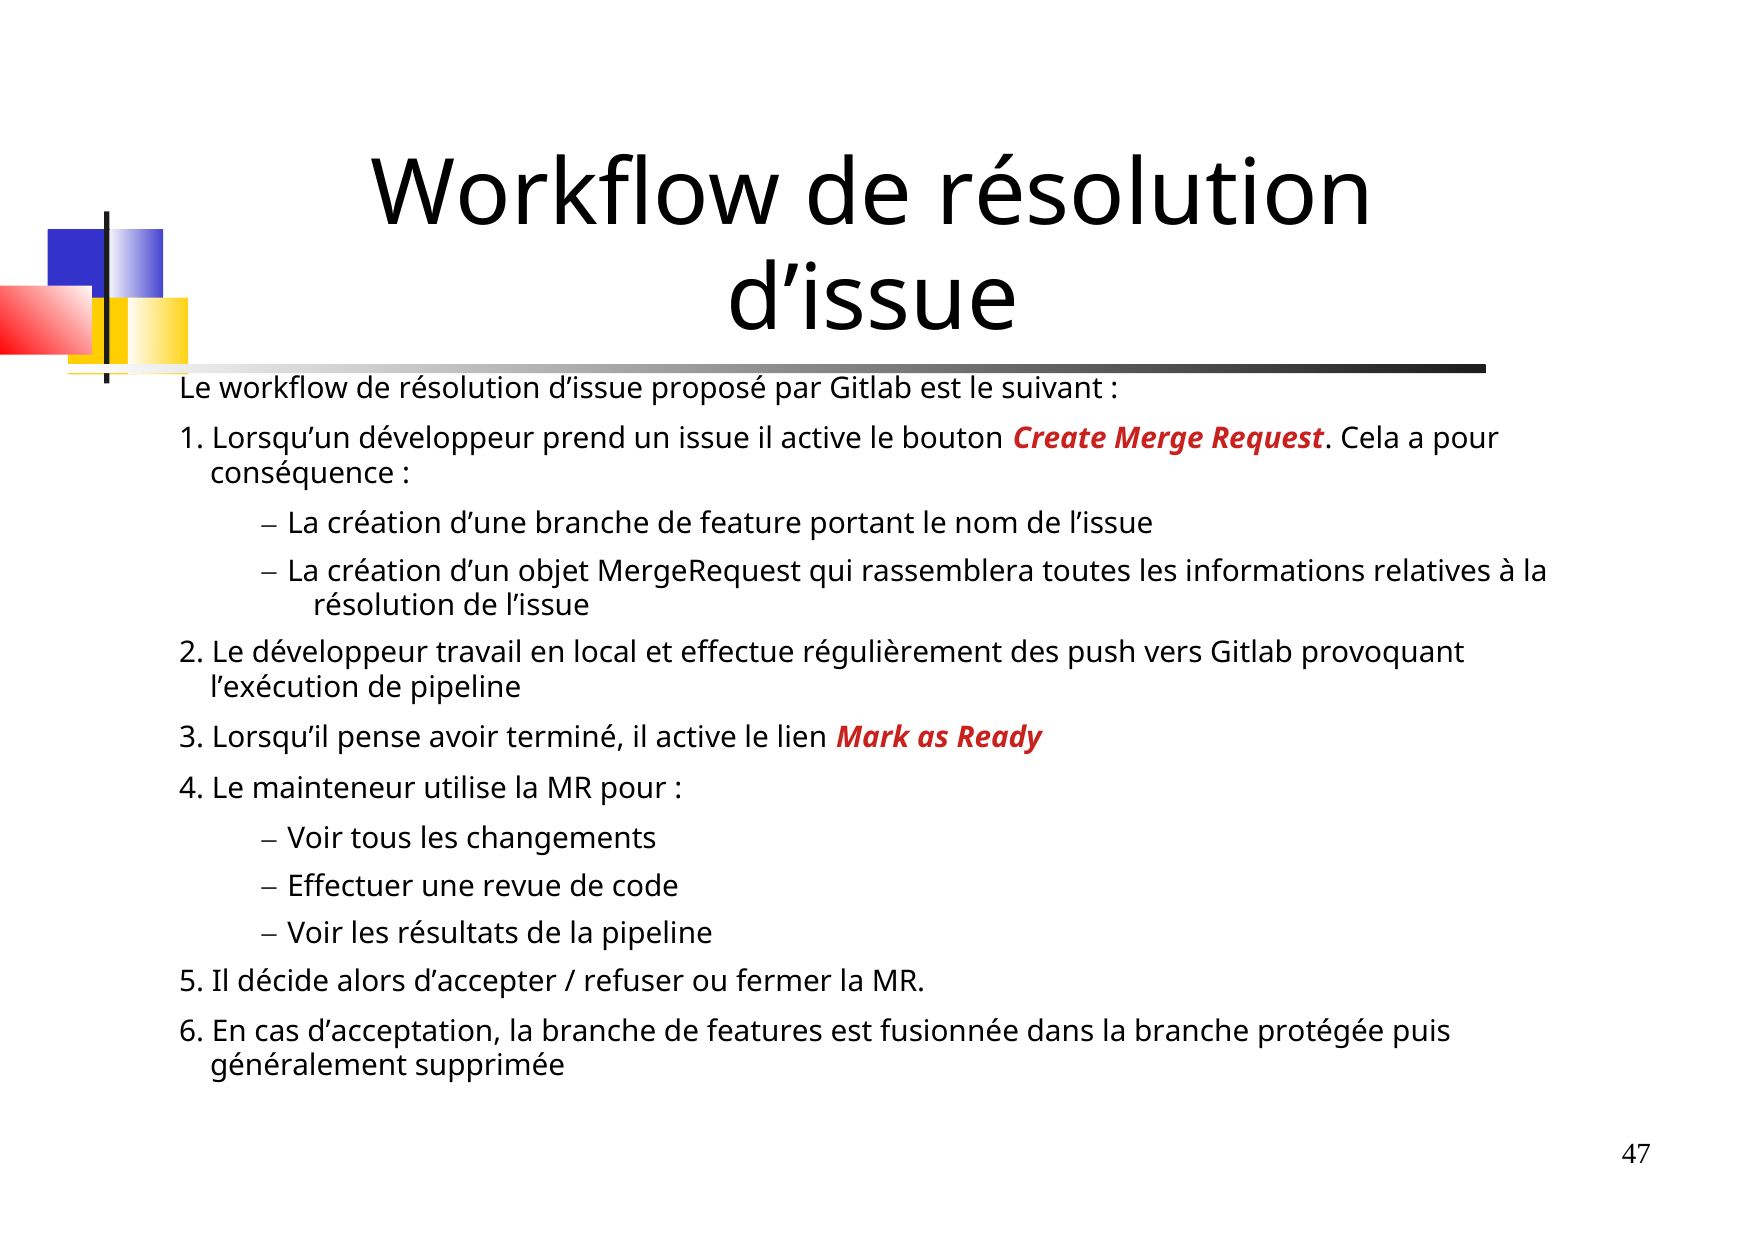

# Workflow de résolution d’issue
Le workflow de résolution d’issue proposé par Gitlab est le suivant :
1. Lorsqu’un développeur prend un issue il active le bouton Create Merge Request. Cela a pour conséquence :
La création d’une branche de feature portant le nom de l’issue
La création d’un objet MergeRequest qui rassemblera toutes les informations relatives à la résolution de l’issue
2. Le développeur travail en local et effectue régulièrement des push vers Gitlab provoquant l’exécution de pipeline
3. Lorsqu’il pense avoir terminé, il active le lien Mark as Ready
4. Le mainteneur utilise la MR pour :
Voir tous les changements
Effectuer une revue de code
Voir les résultats de la pipeline
5. Il décide alors d’accepter / refuser ou fermer la MR.
6. En cas d’acceptation, la branche de features est fusionnée dans la branche protégée puis généralement supprimée